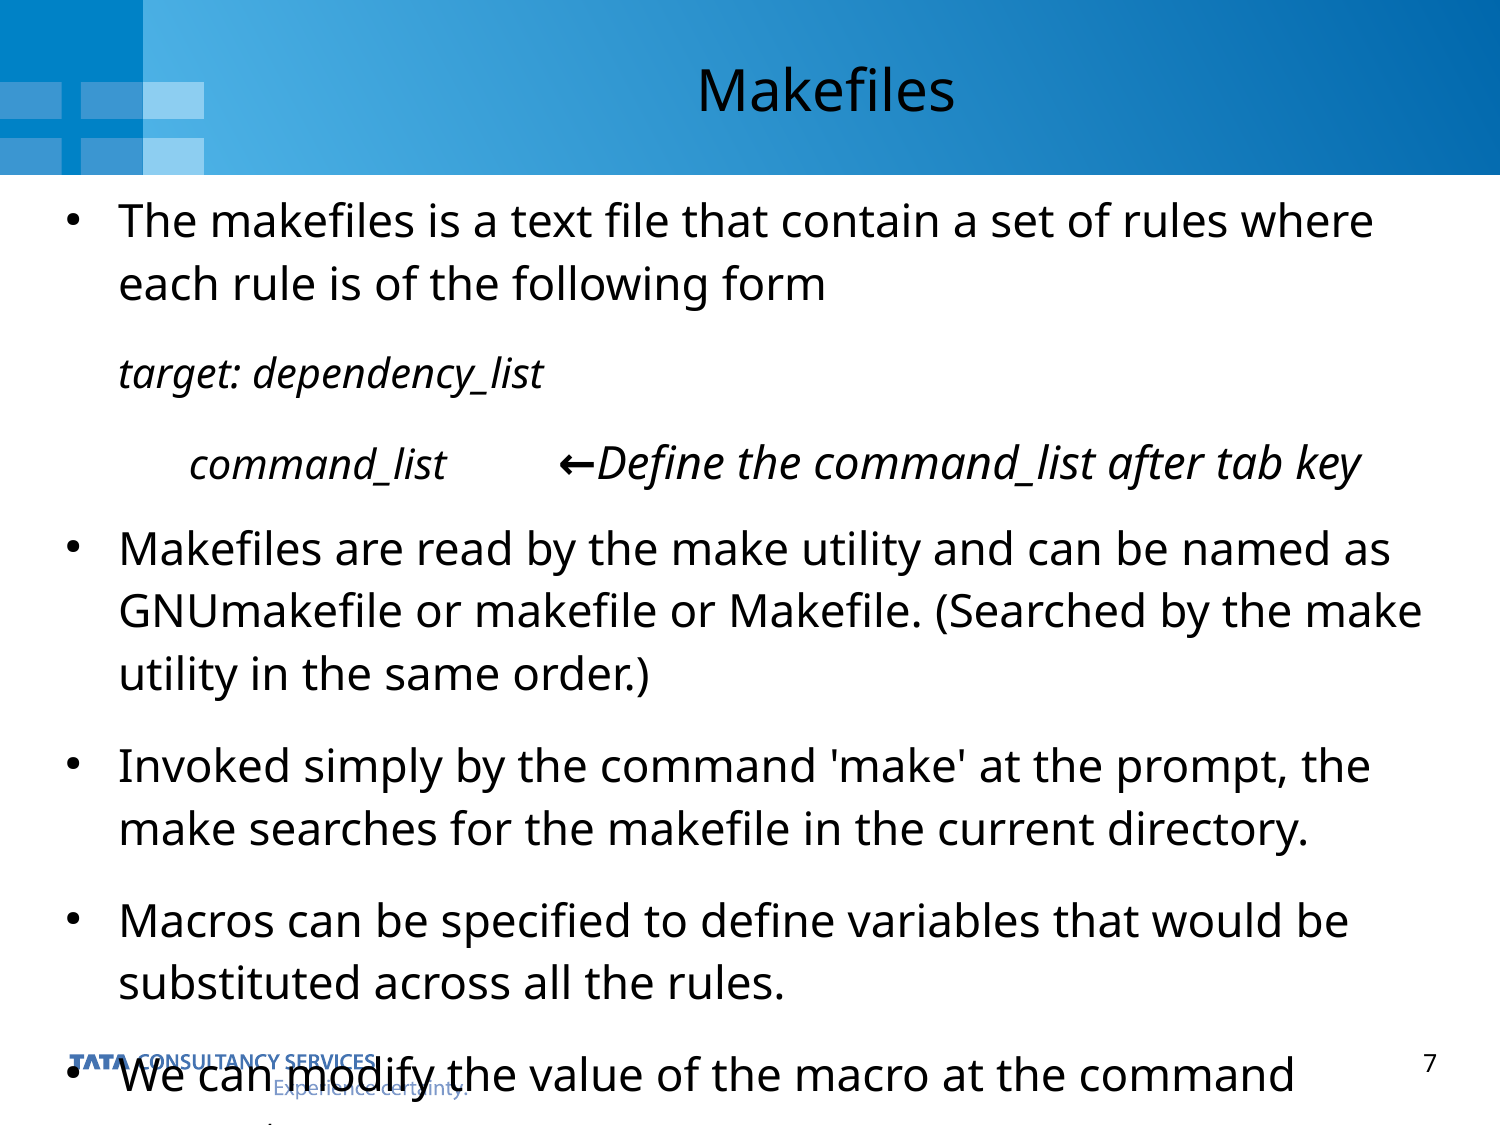

# Makefiles
The makefiles is a text file that contain a set of rules where each rule is of the following form
target: dependency_list
command_list		←Define the command_list after tab key
Makefiles are read by the make utility and can be named as GNUmakefile or makefile or Makefile. (Searched by the make utility in the same order.)
Invoked simply by the command 'make' at the prompt, the make searches for the makefile in the current directory.
Macros can be specified to define variables that would be substituted across all the rules.
We can modify the value of the macro at the command prompt.